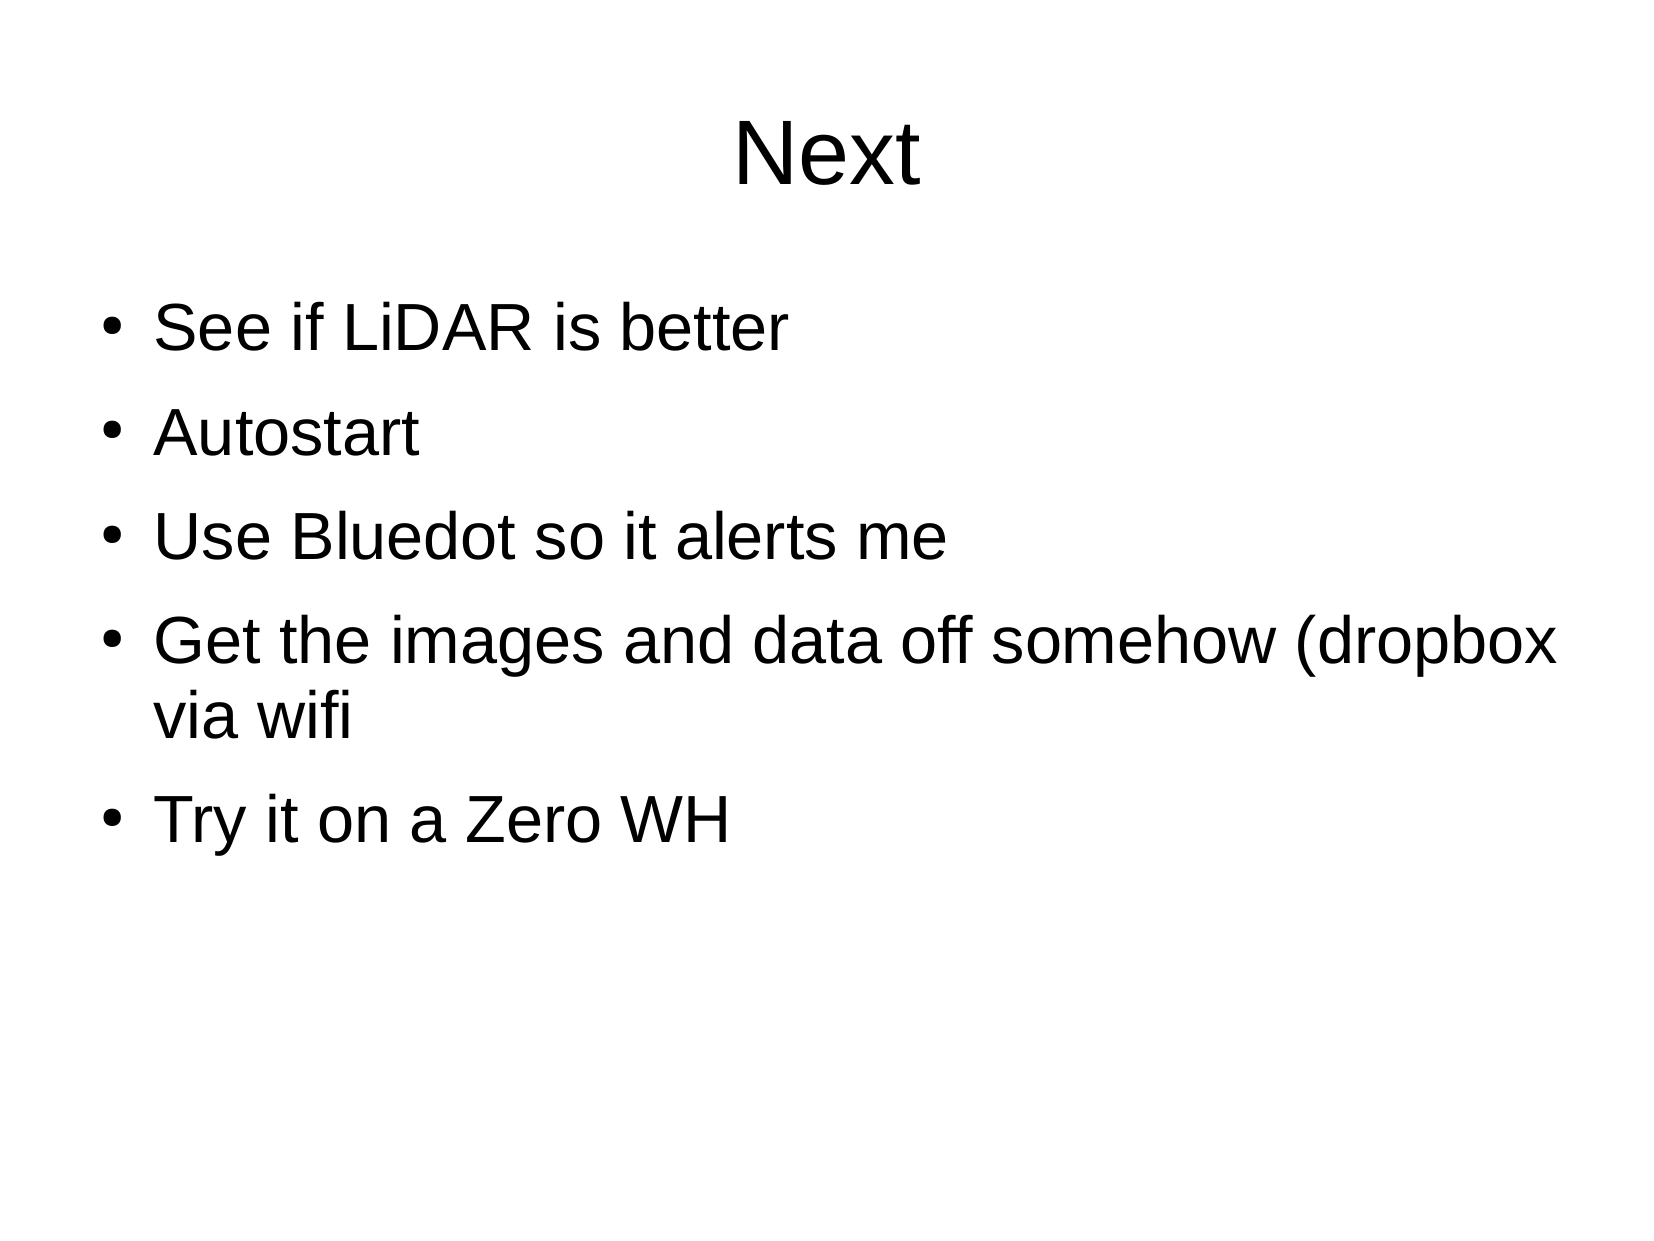

# Next
See if LiDAR is better
Autostart
Use Bluedot so it alerts me
Get the images and data off somehow (dropbox via wifi
Try it on a Zero WH